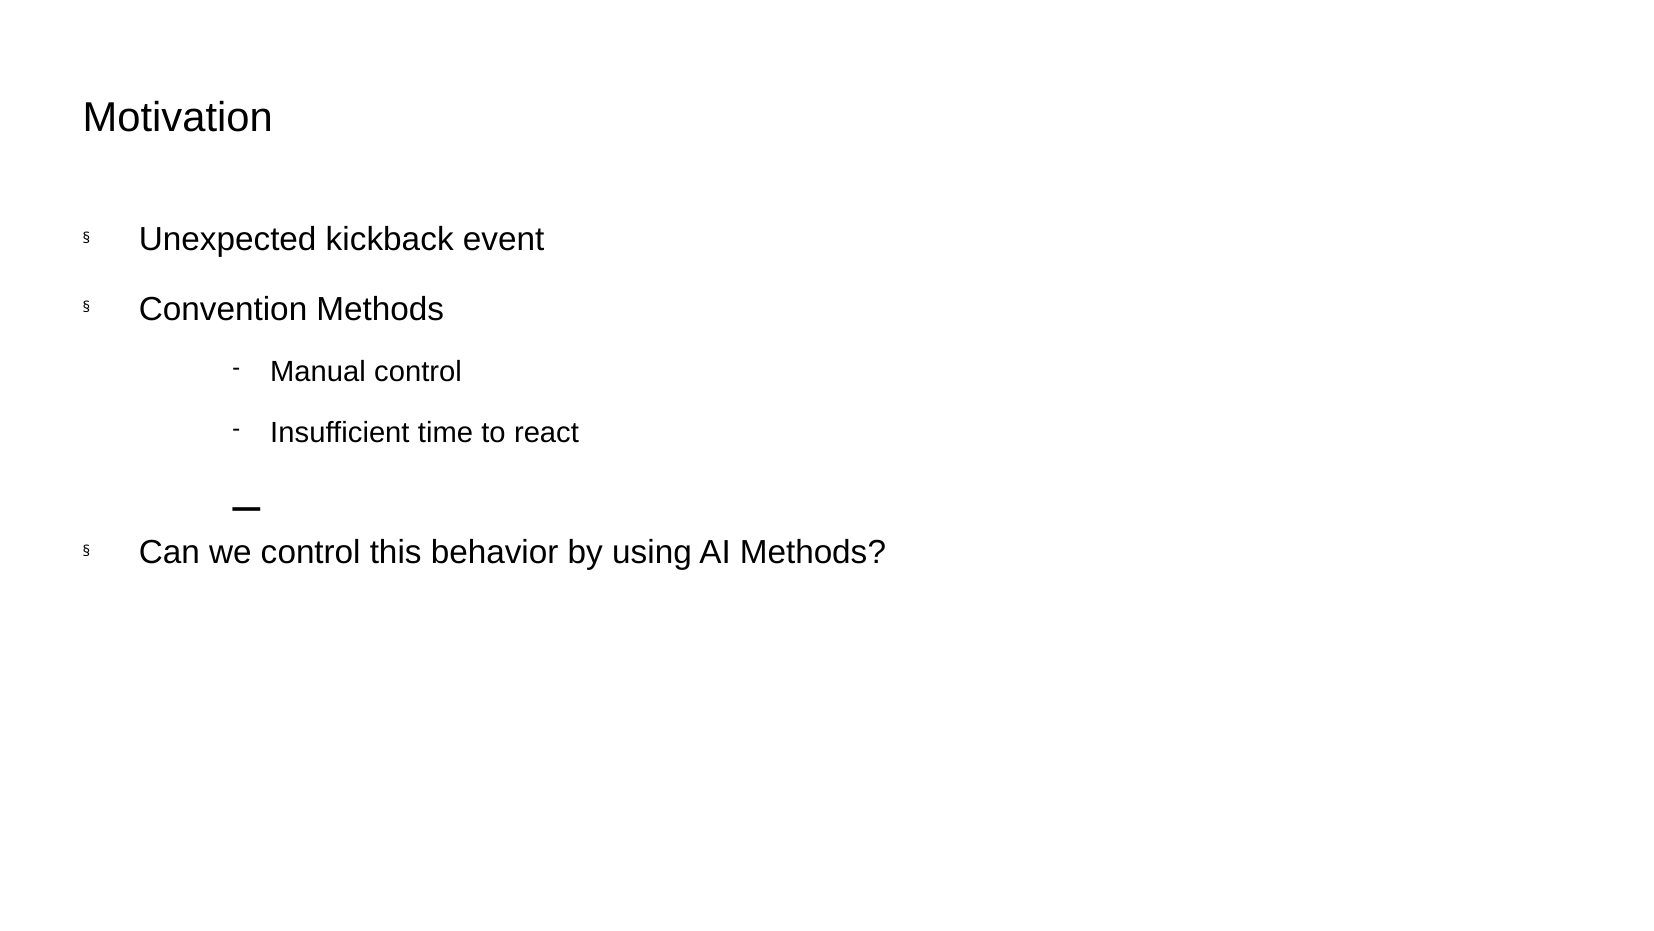

# Motivation
Unexpected kickback event
Convention Methods
Manual control
Insufficient time to react
Can we control this behavior by using AI Methods?